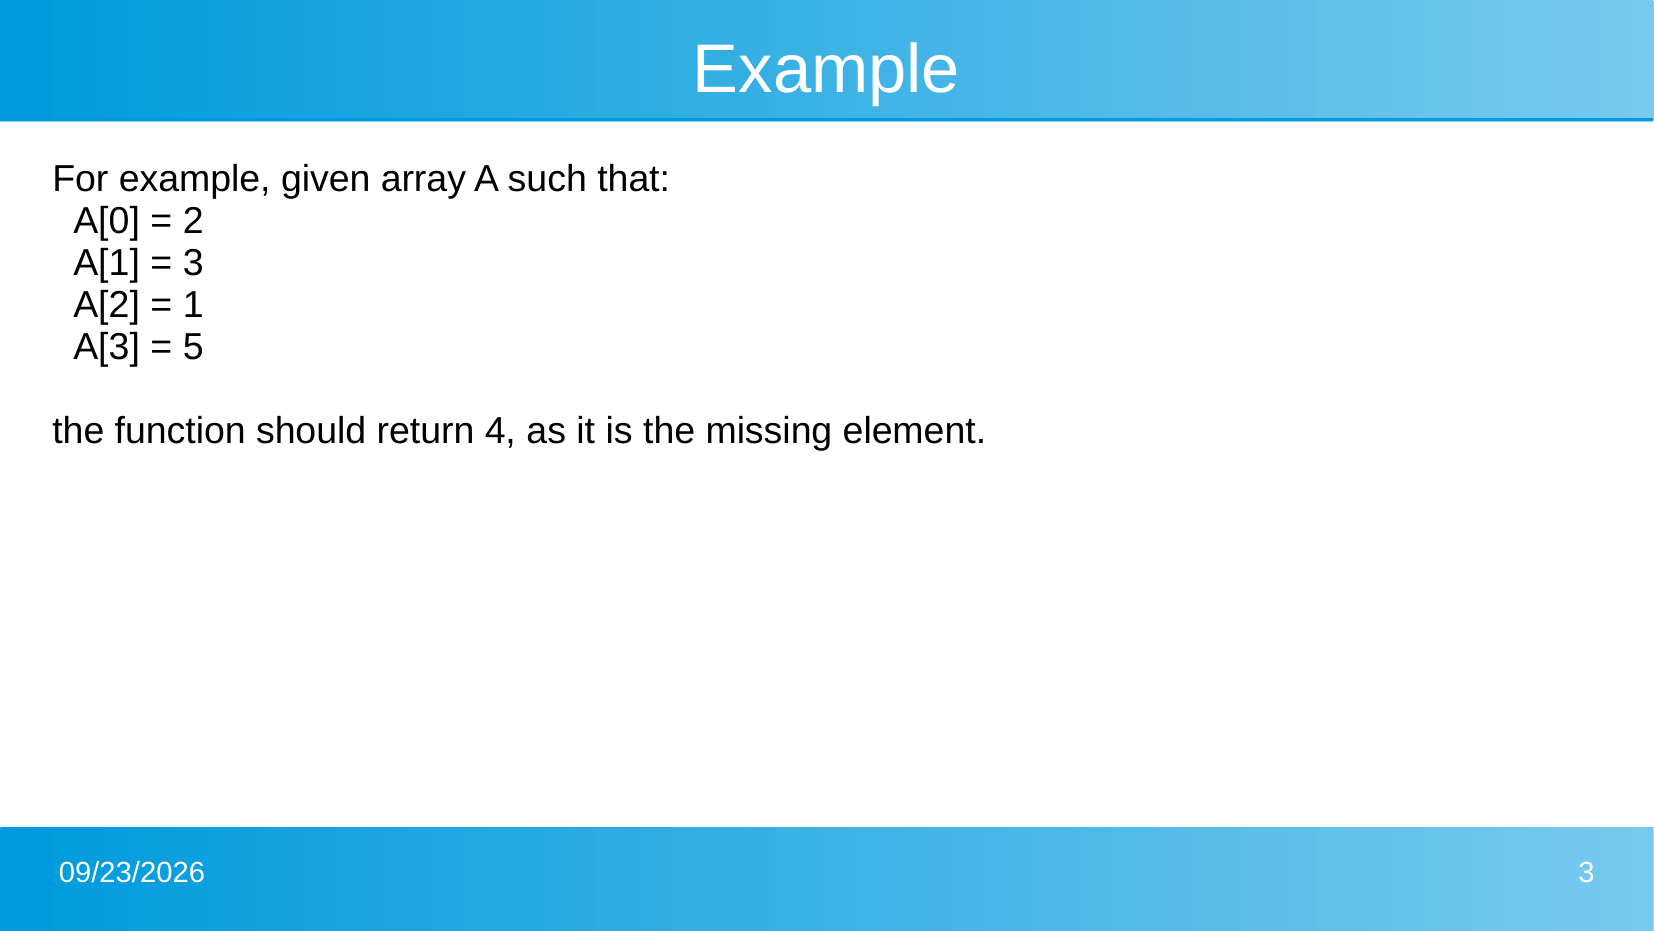

# Example
For example, given array A such that:
 A[0] = 2
 A[1] = 3
 A[2] = 1
 A[3] = 5
the function should return 4, as it is the missing element.
3